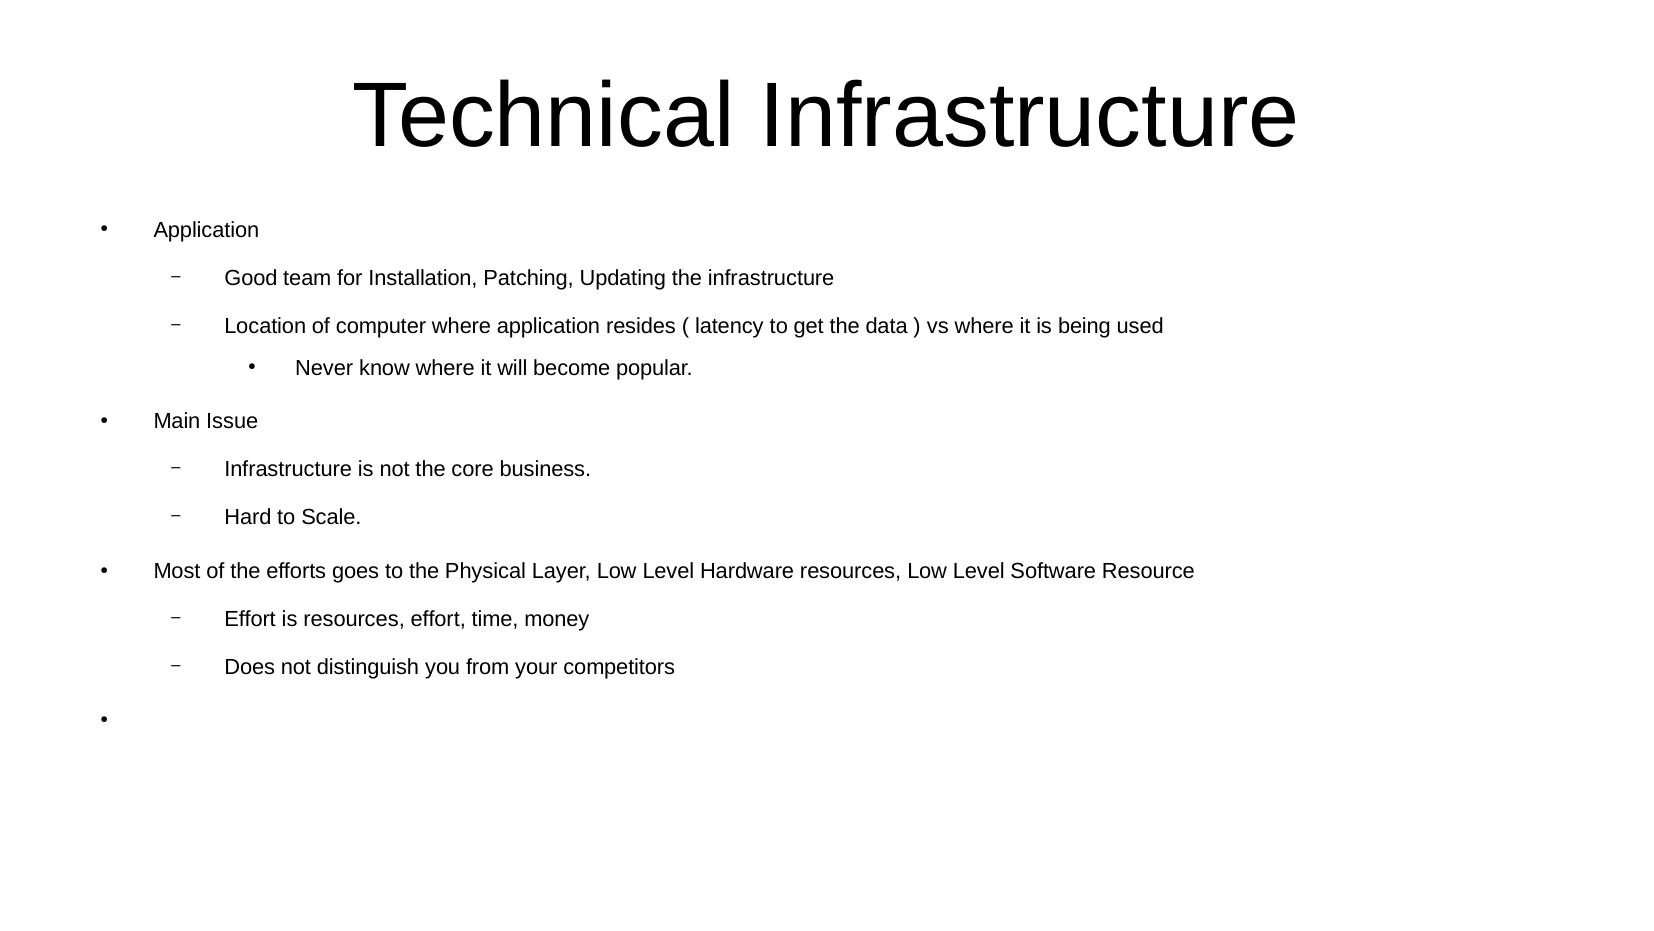

# Technical Infrastructure
Application
Good team for Installation, Patching, Updating the infrastructure
Location of computer where application resides ( latency to get the data ) vs where it is being used
Never know where it will become popular.
Main Issue
Infrastructure is not the core business.
Hard to Scale.
Most of the efforts goes to the Physical Layer, Low Level Hardware resources, Low Level Software Resource
Effort is resources, effort, time, money
Does not distinguish you from your competitors